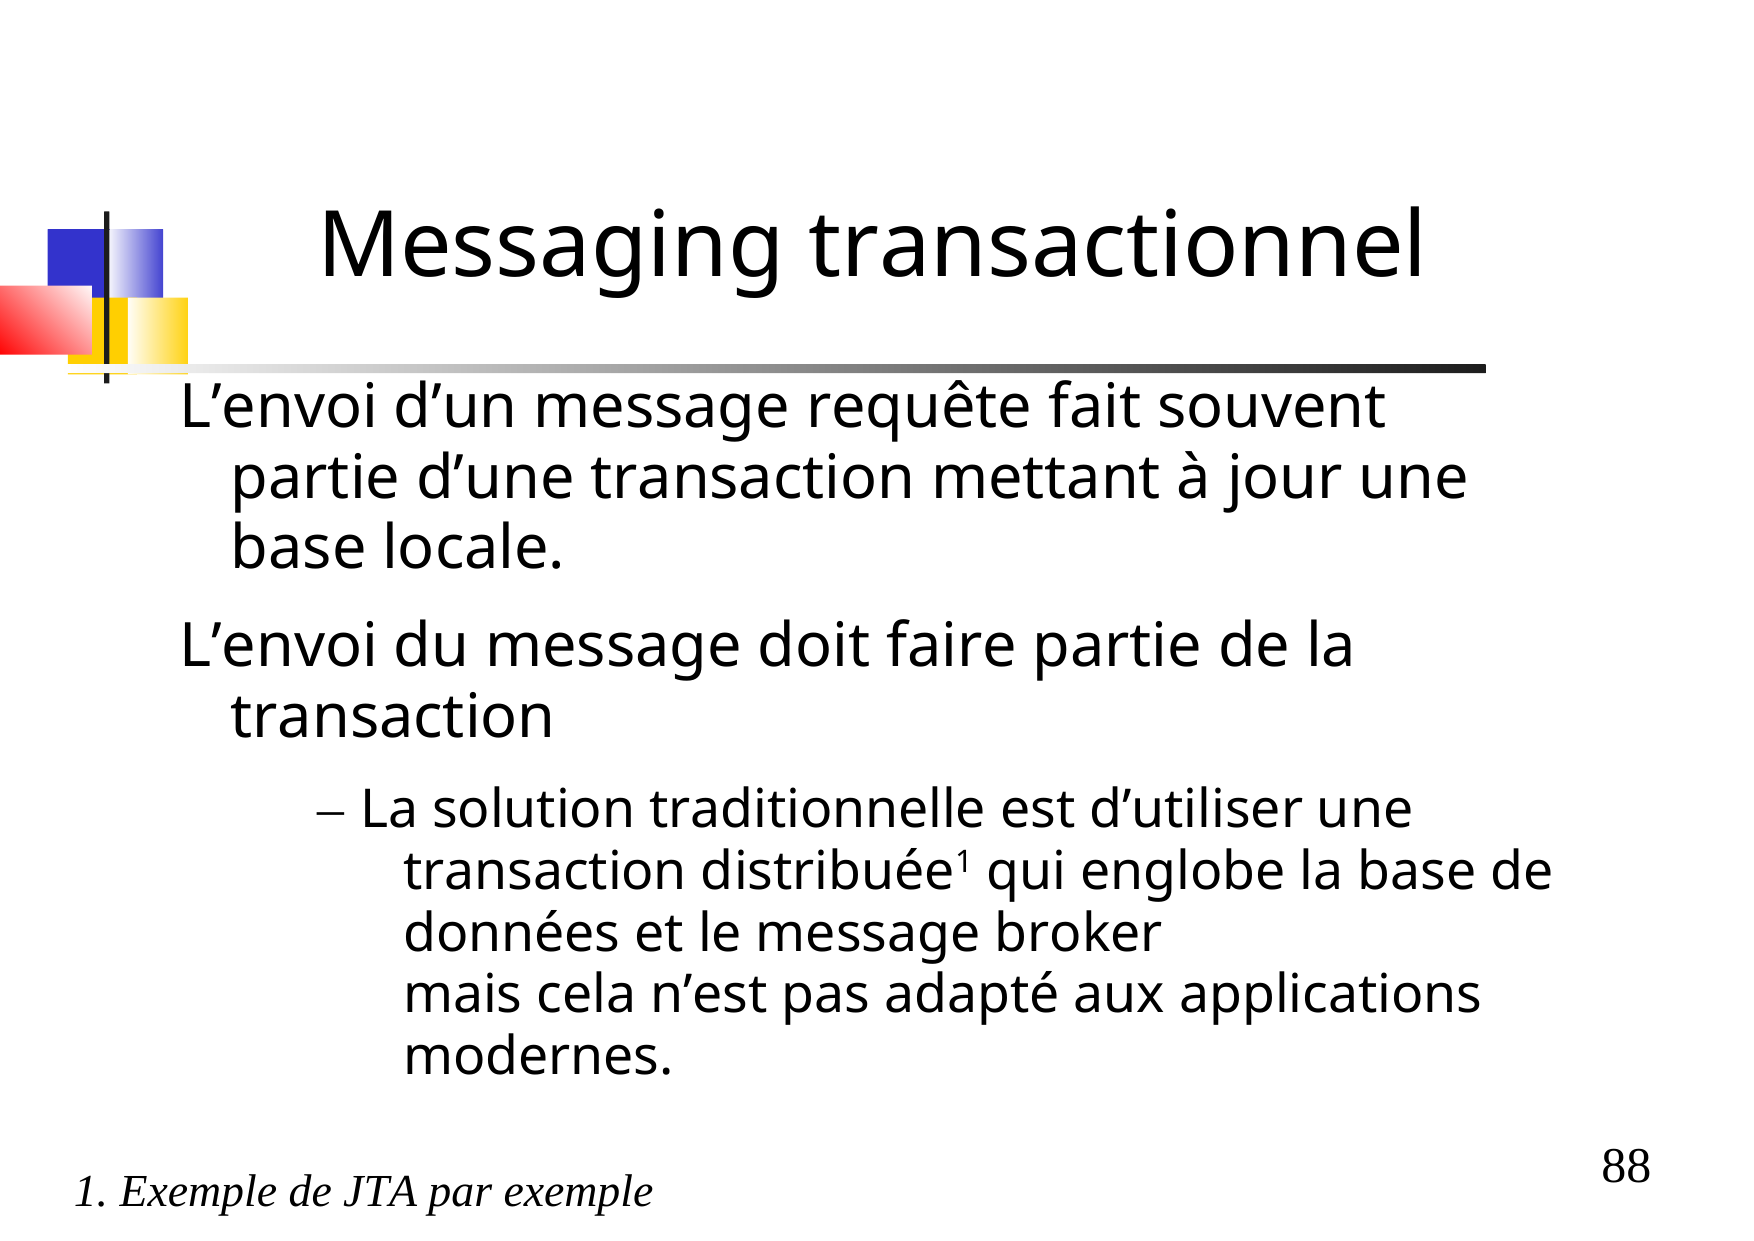

# Messaging transactionnel
L’envoi d’un message requête fait souvent partie d’une transaction mettant à jour une base locale.
L’envoi du message doit faire partie de la transaction
La solution traditionnelle est d’utiliser une transaction distribuée1 qui englobe la base de données et le message broker
mais cela n’est pas adapté aux applications modernes.
1. Exemple de JTA par exemple